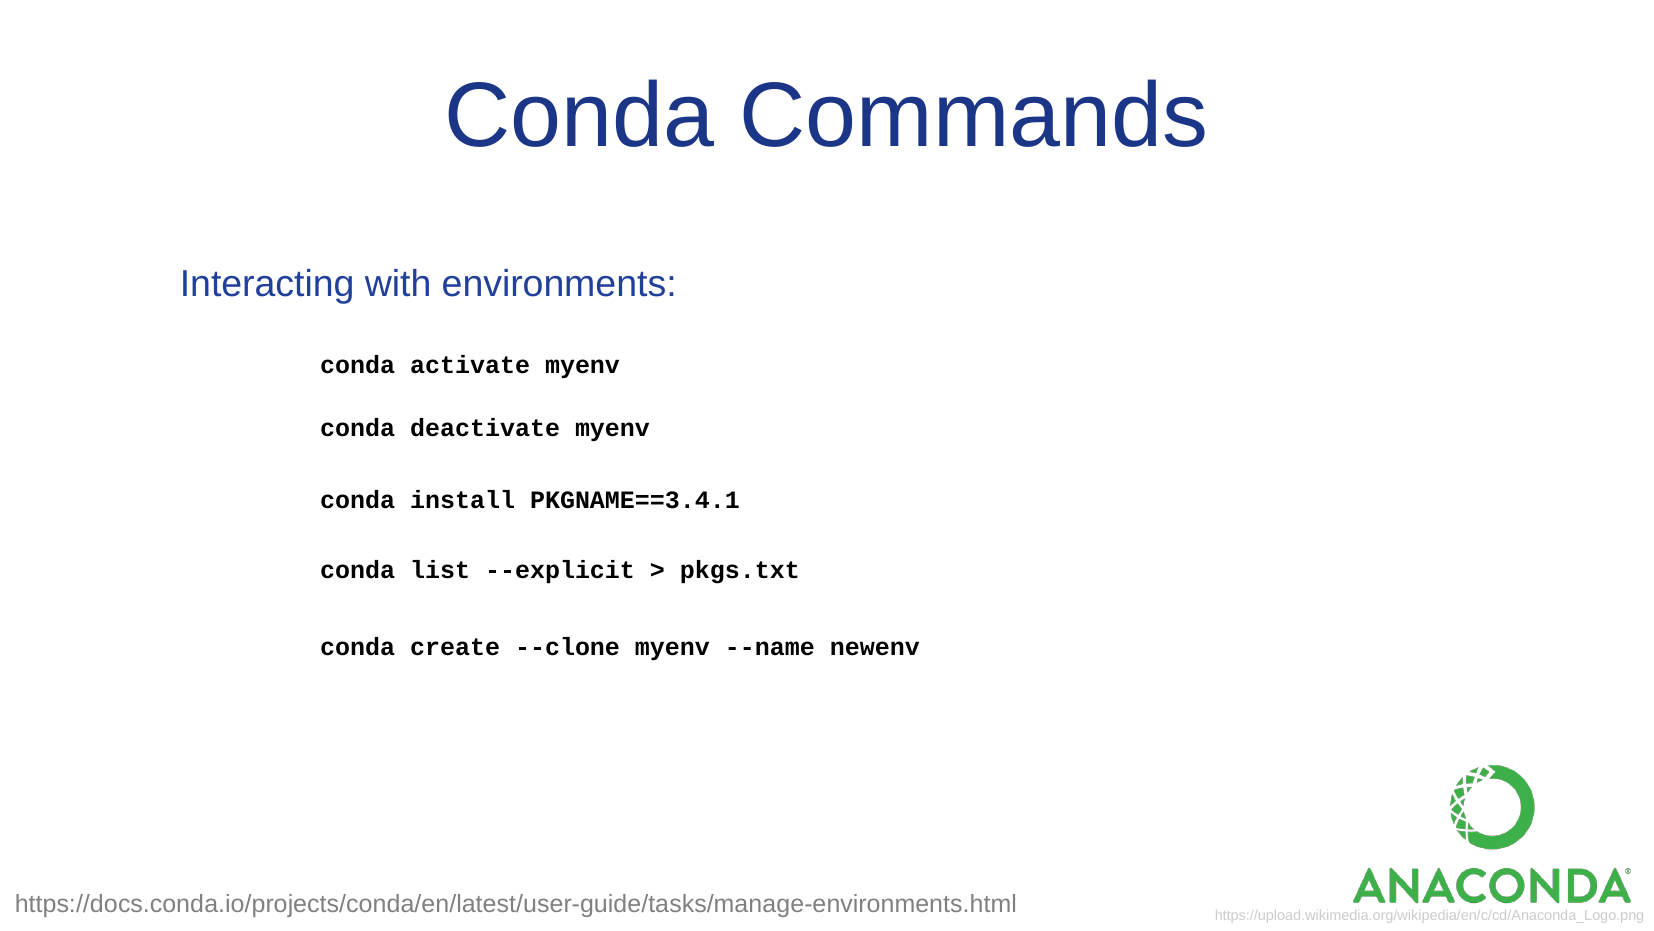

# Conda Commands
Interacting with environments:
conda activate myenv
conda deactivate myenv
conda install PKGNAME==3.4.1
conda list --explicit > pkgs.txt
conda create --clone myenv --name newenv
https://upload.wikimedia.org/wikipedia/en/c/cd/Anaconda_Logo.png
https://docs.conda.io/projects/conda/en/latest/user-guide/tasks/manage-environments.html